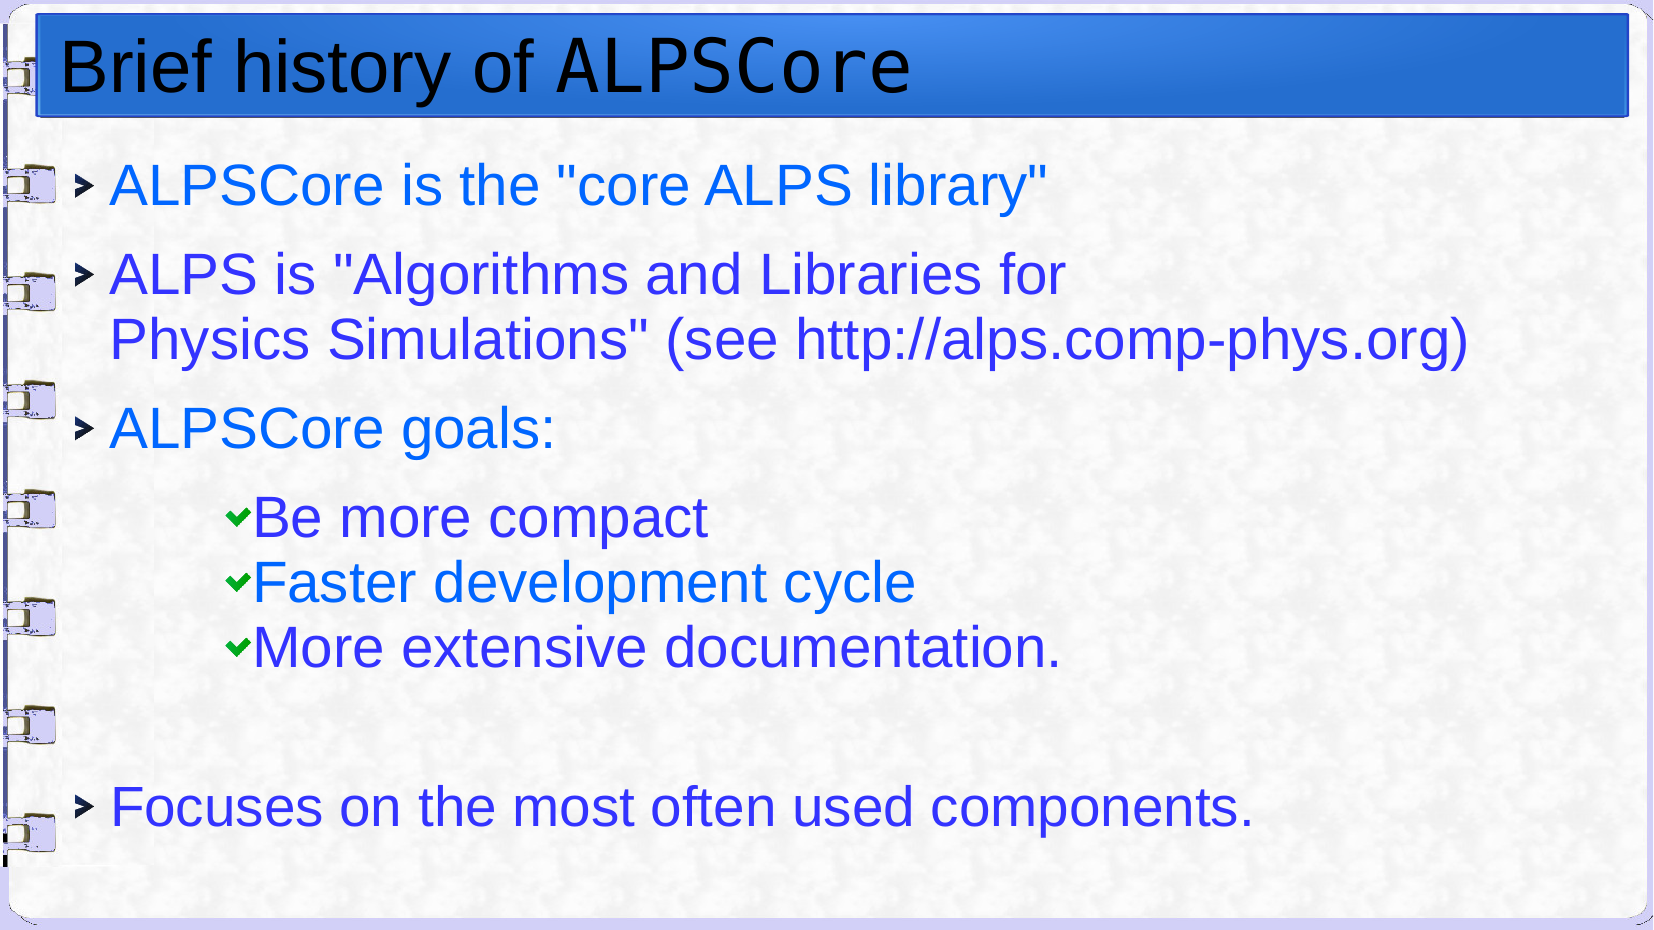

# Brief history of ALPSCore
ALPSCore is the "core ALPS library"
ALPS is "Algorithms and Libraries for
Physics Simulations" (see http://alps.comp-phys.org)
ALPSCore goals:
Be more compact
Faster development cycle
More extensive documentation.
 Focuses on the most often used components.